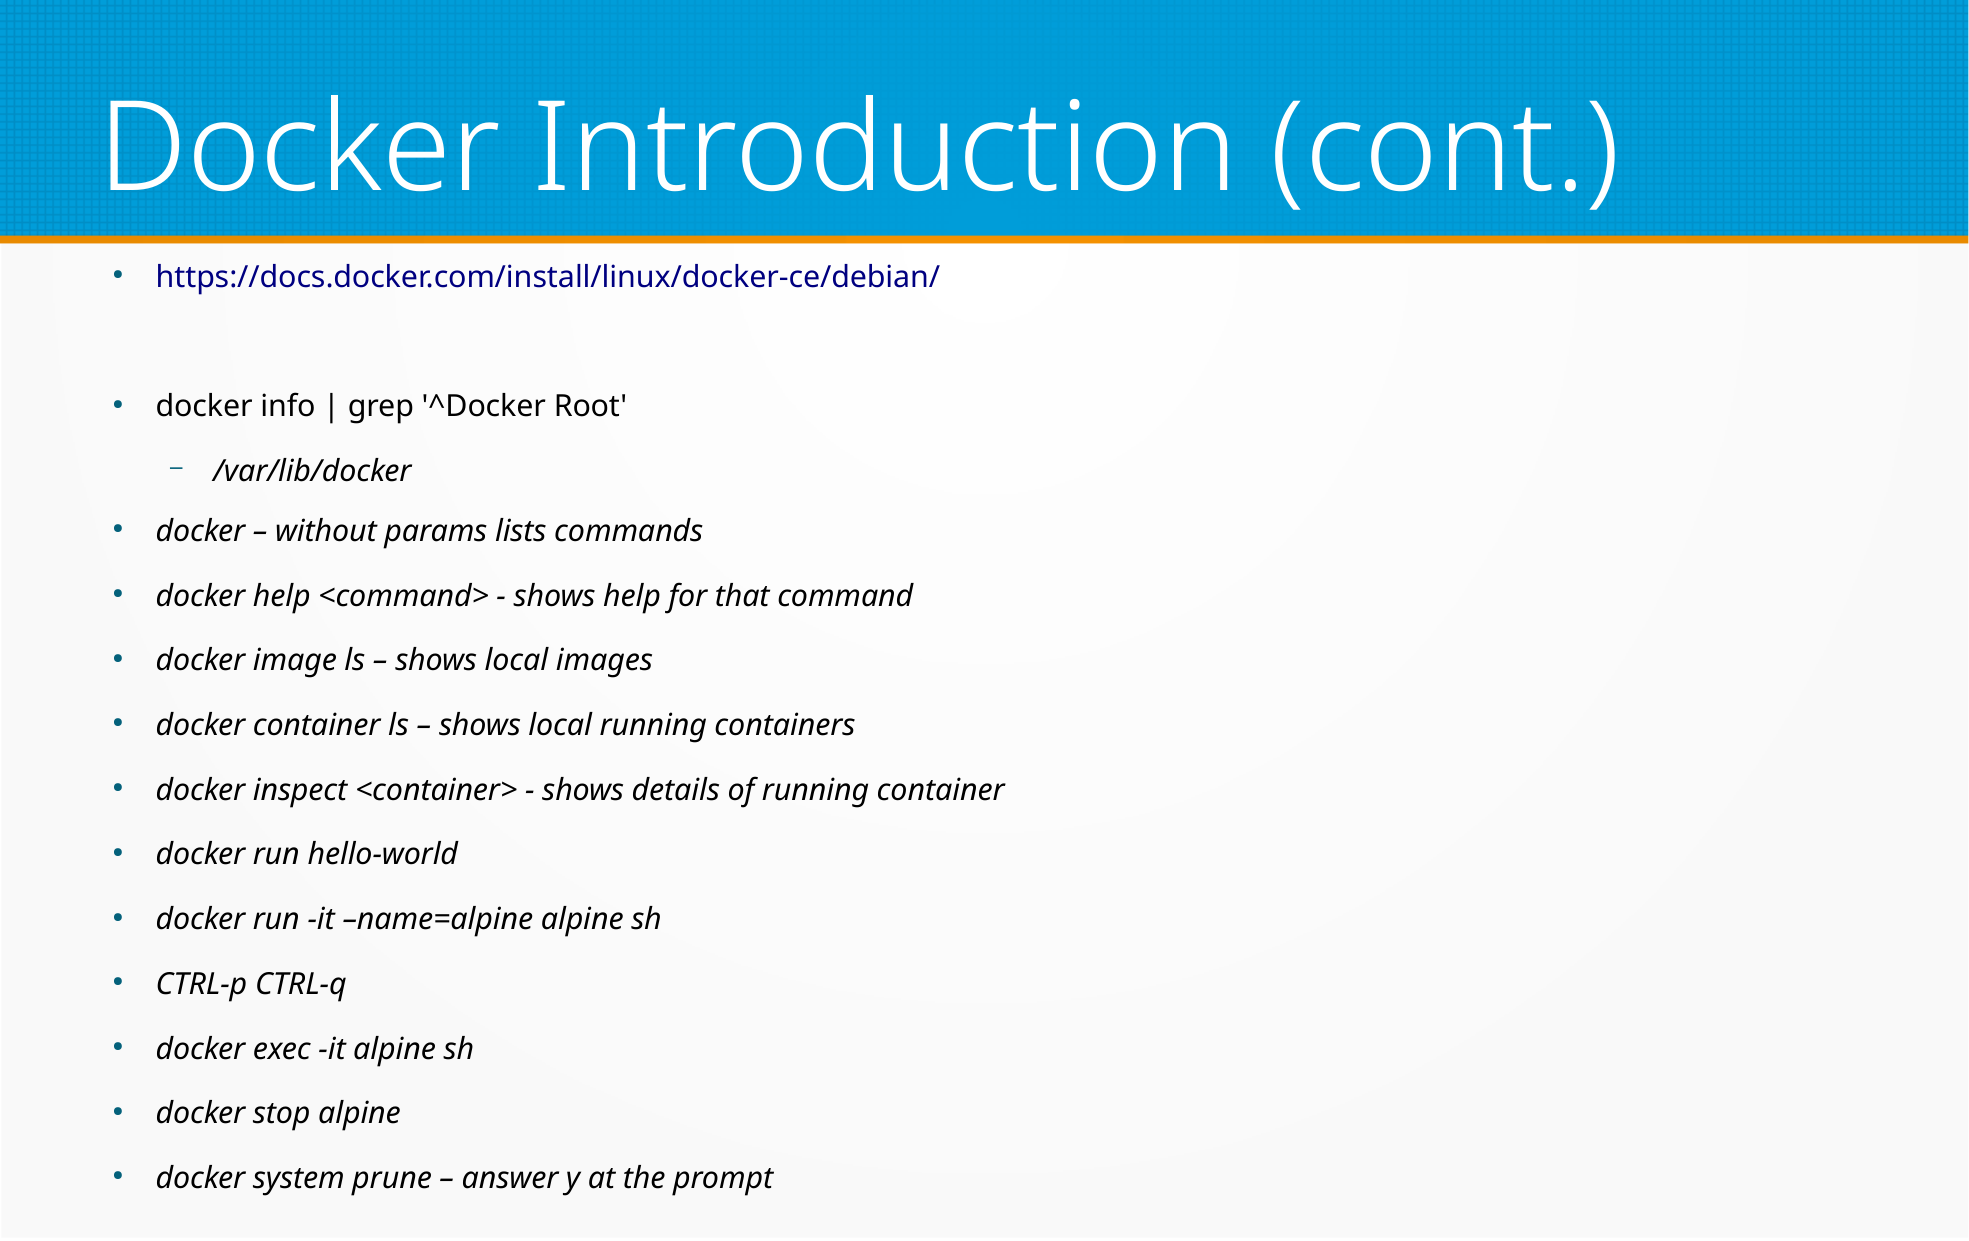

# Docker Introduction (cont.)
https://docs.docker.com/install/linux/docker-ce/debian/
docker info | grep '^Docker Root'
/var/lib/docker
docker – without params lists commands
docker help <command> - shows help for that command
docker image ls – shows local images
docker container ls – shows local running containers
docker inspect <container> - shows details of running container
docker run hello-world
docker run -it –name=alpine alpine sh
CTRL-p CTRL-q
docker exec -it alpine sh
docker stop alpine
docker system prune – answer y at the prompt